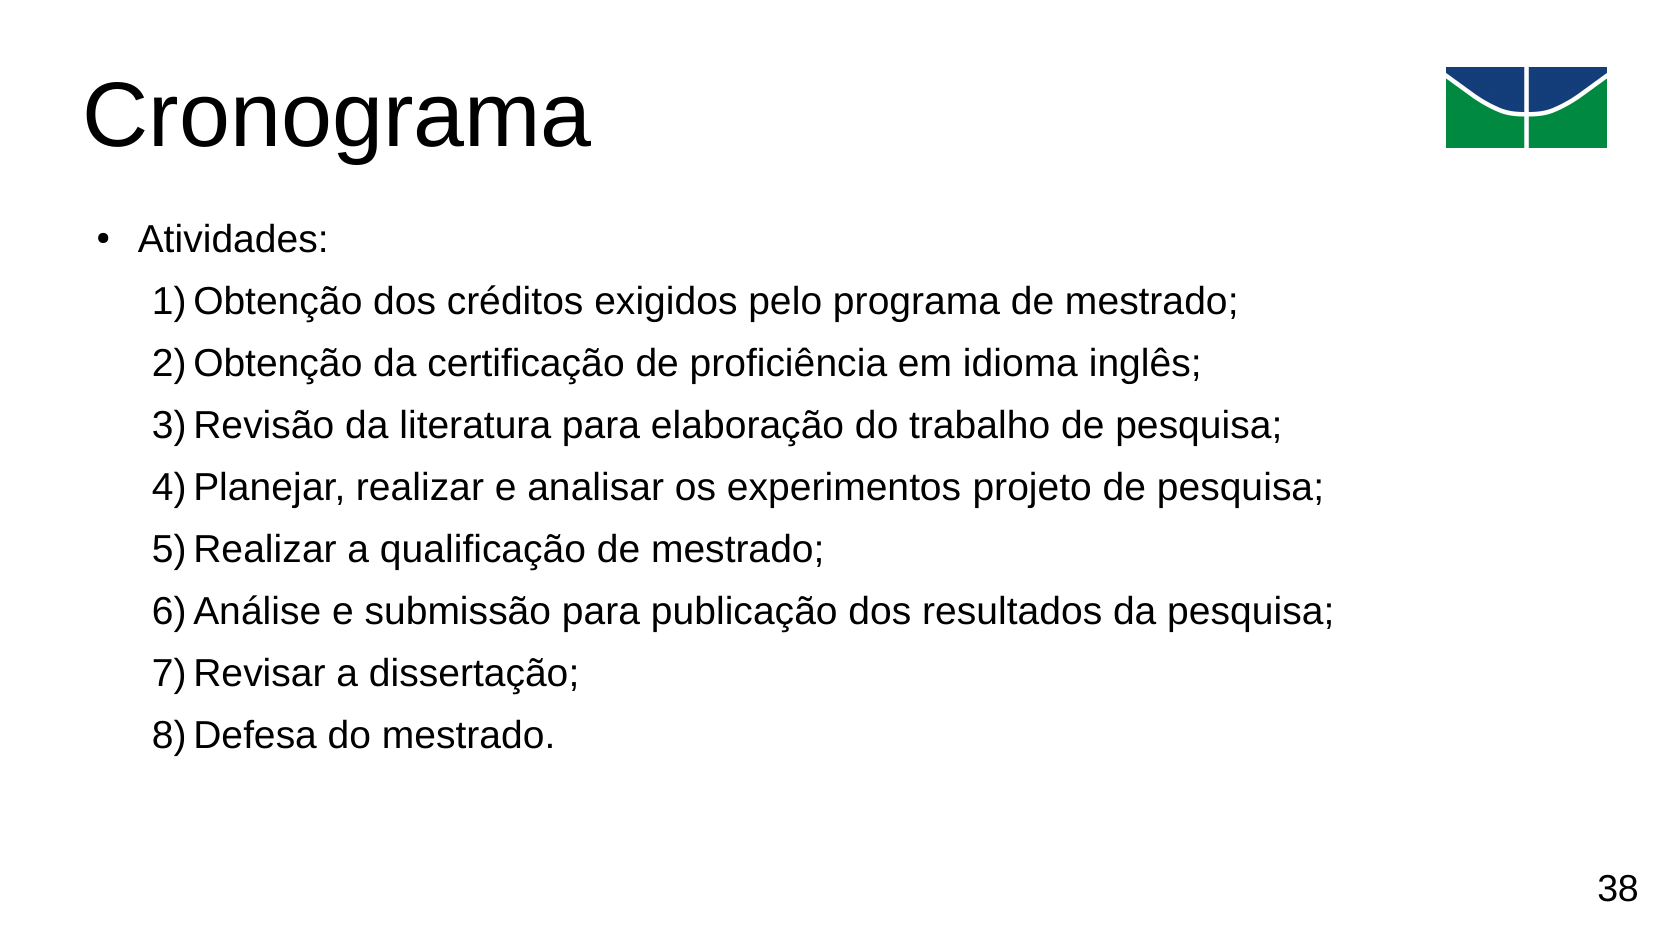

Cronograma
# Atividades:
Obtenção dos créditos exigidos pelo programa de mestrado;
Obtenção da certificação de proficiência em idioma inglês;
Revisão da literatura para elaboração do trabalho de pesquisa;
Planejar, realizar e analisar os experimentos projeto de pesquisa;
Realizar a qualificação de mestrado;
Análise e submissão para publicação dos resultados da pesquisa;
Revisar a dissertação;
Defesa do mestrado.